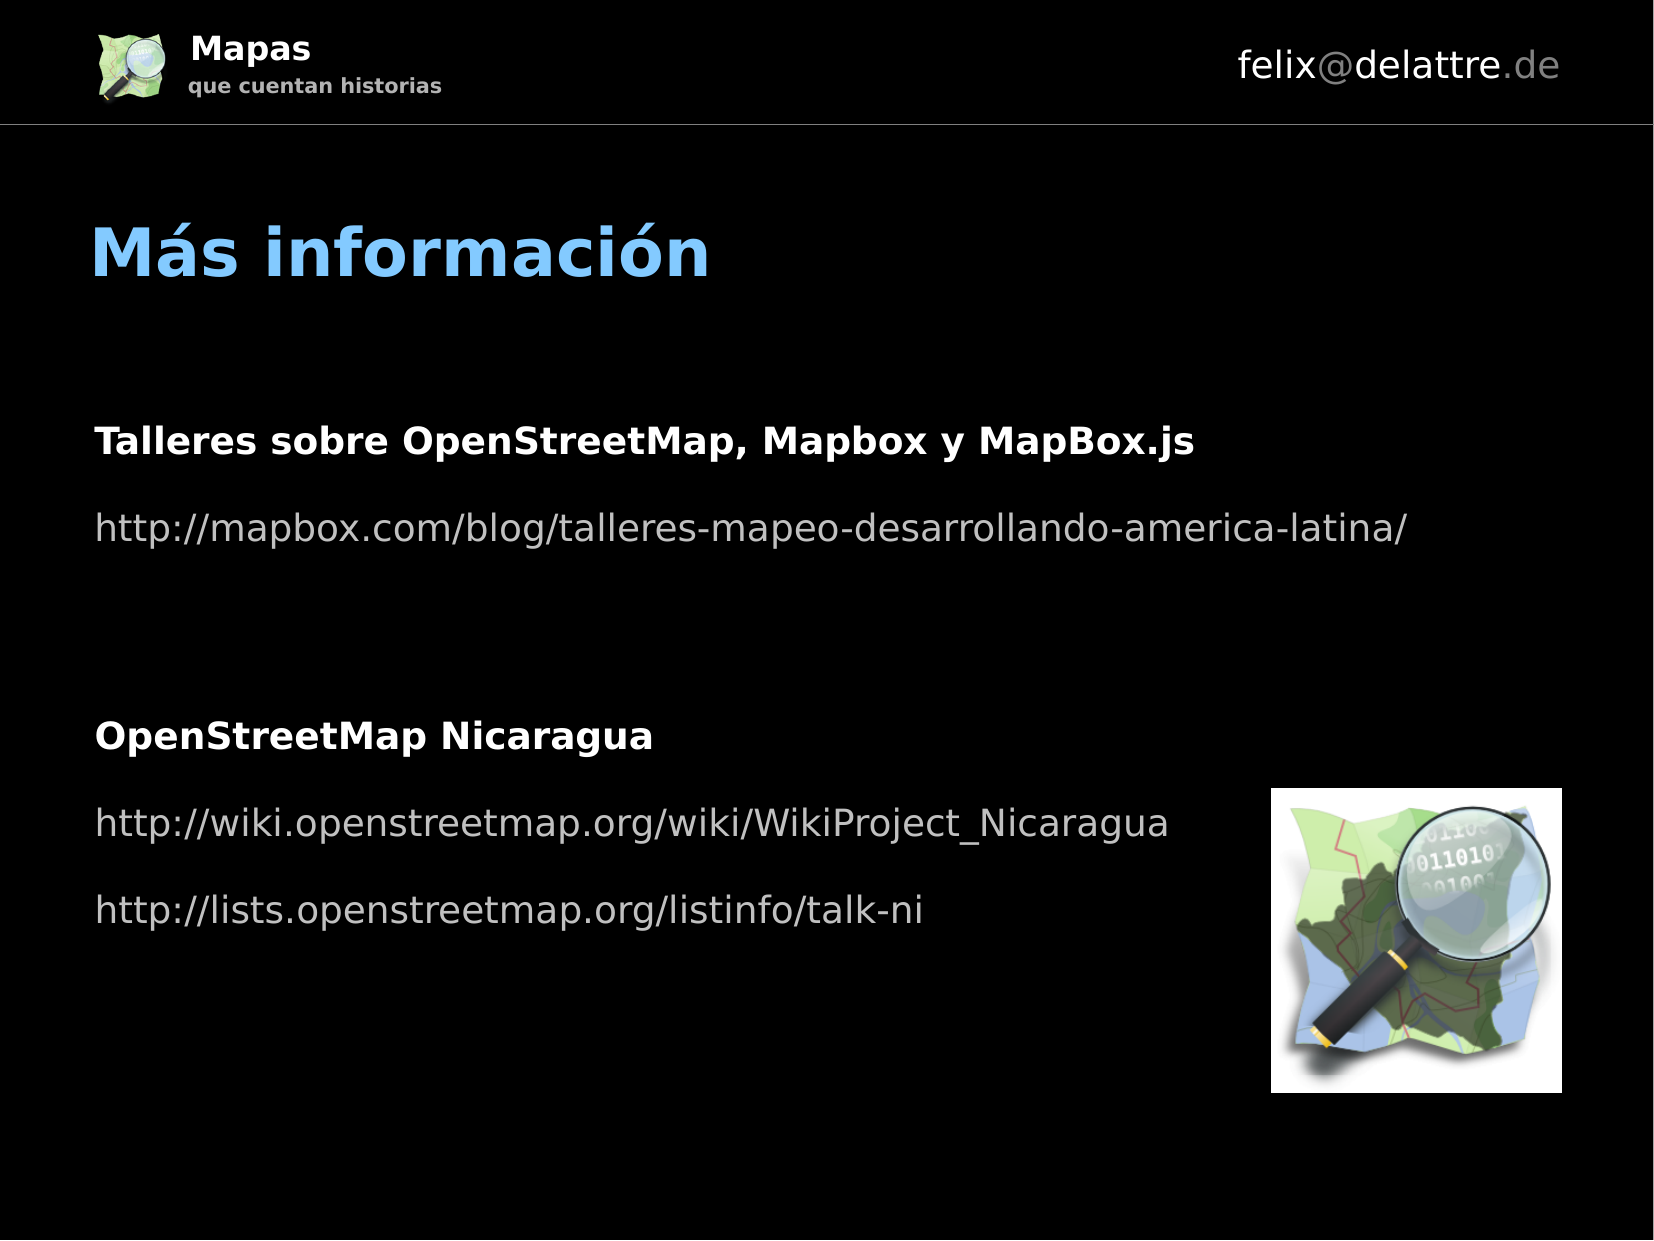

Más información
Talleres sobre OpenStreetMap, Mapbox y MapBox.js
http://mapbox.com/blog/talleres-mapeo-desarrollando-america-latina/
OpenStreetMap Nicaragua
http://wiki.openstreetmap.org/wiki/WikiProject_Nicaragua
http://lists.openstreetmap.org/listinfo/talk-ni